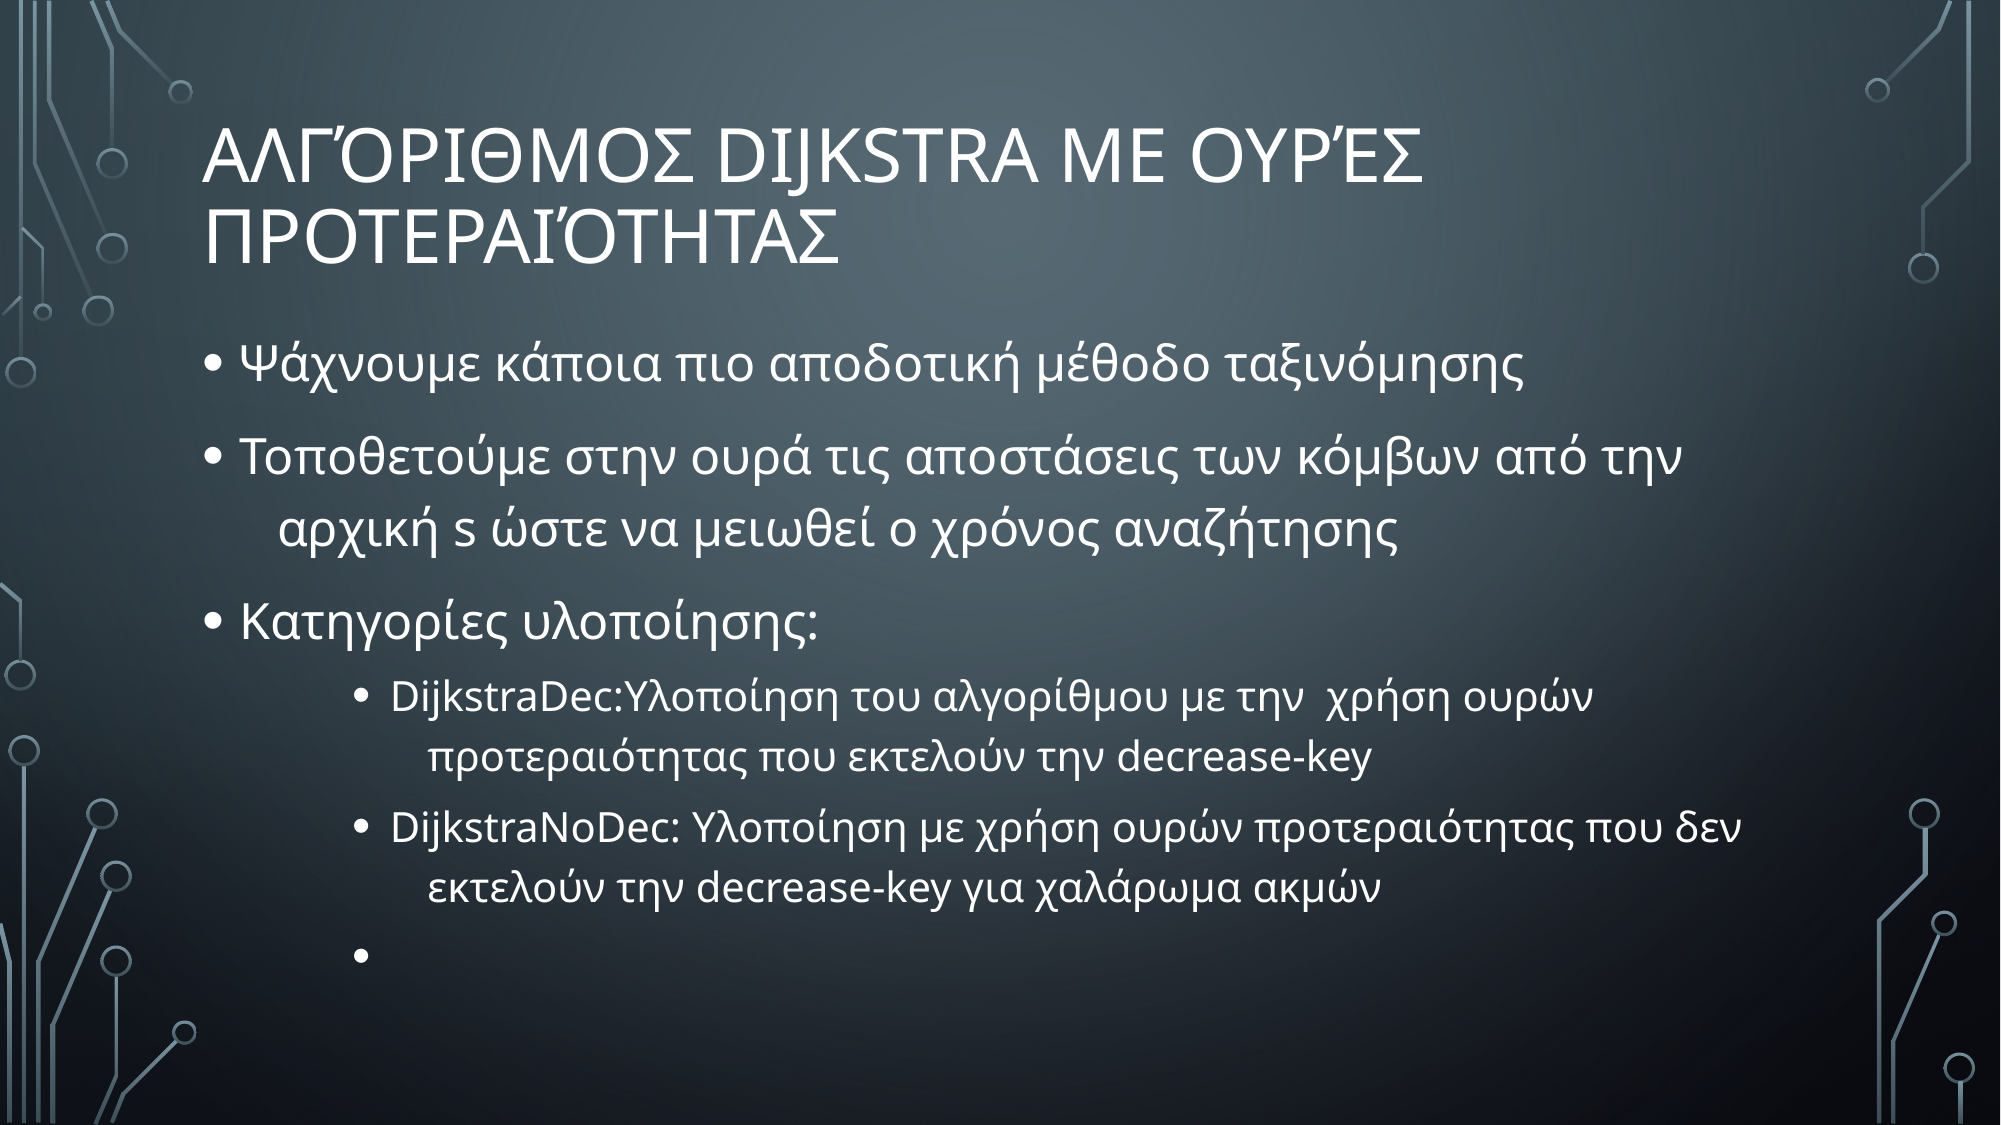

# ΑΛΓΌΡΙΘΜΟΣ DIJKSTRA ΜΕ ΟΥΡΈΣ ΠΡΟΤΕΡΑΙΌΤΗΤΑΣ
Ψάχνουμε κάποια πιο αποδοτική μέθοδο ταξινόμησης
Τοποθετούμε στην ουρά τις αποστάσεις των κόμβων από την αρχική s ώστε να μειωθεί ο χρόνος αναζήτησης
Κατηγορίες υλοποίησης:
DijkstraDec:Υλοποίηση του αλγορίθμου με την χρήση ουρών προτεραιότητας που εκτελούν την decrease-key
DijkstraNoDec: Υλοποίηση με χρήση ουρών προτεραιότητας που δεν εκτελούν την decrease-key για χαλάρωμα ακμών